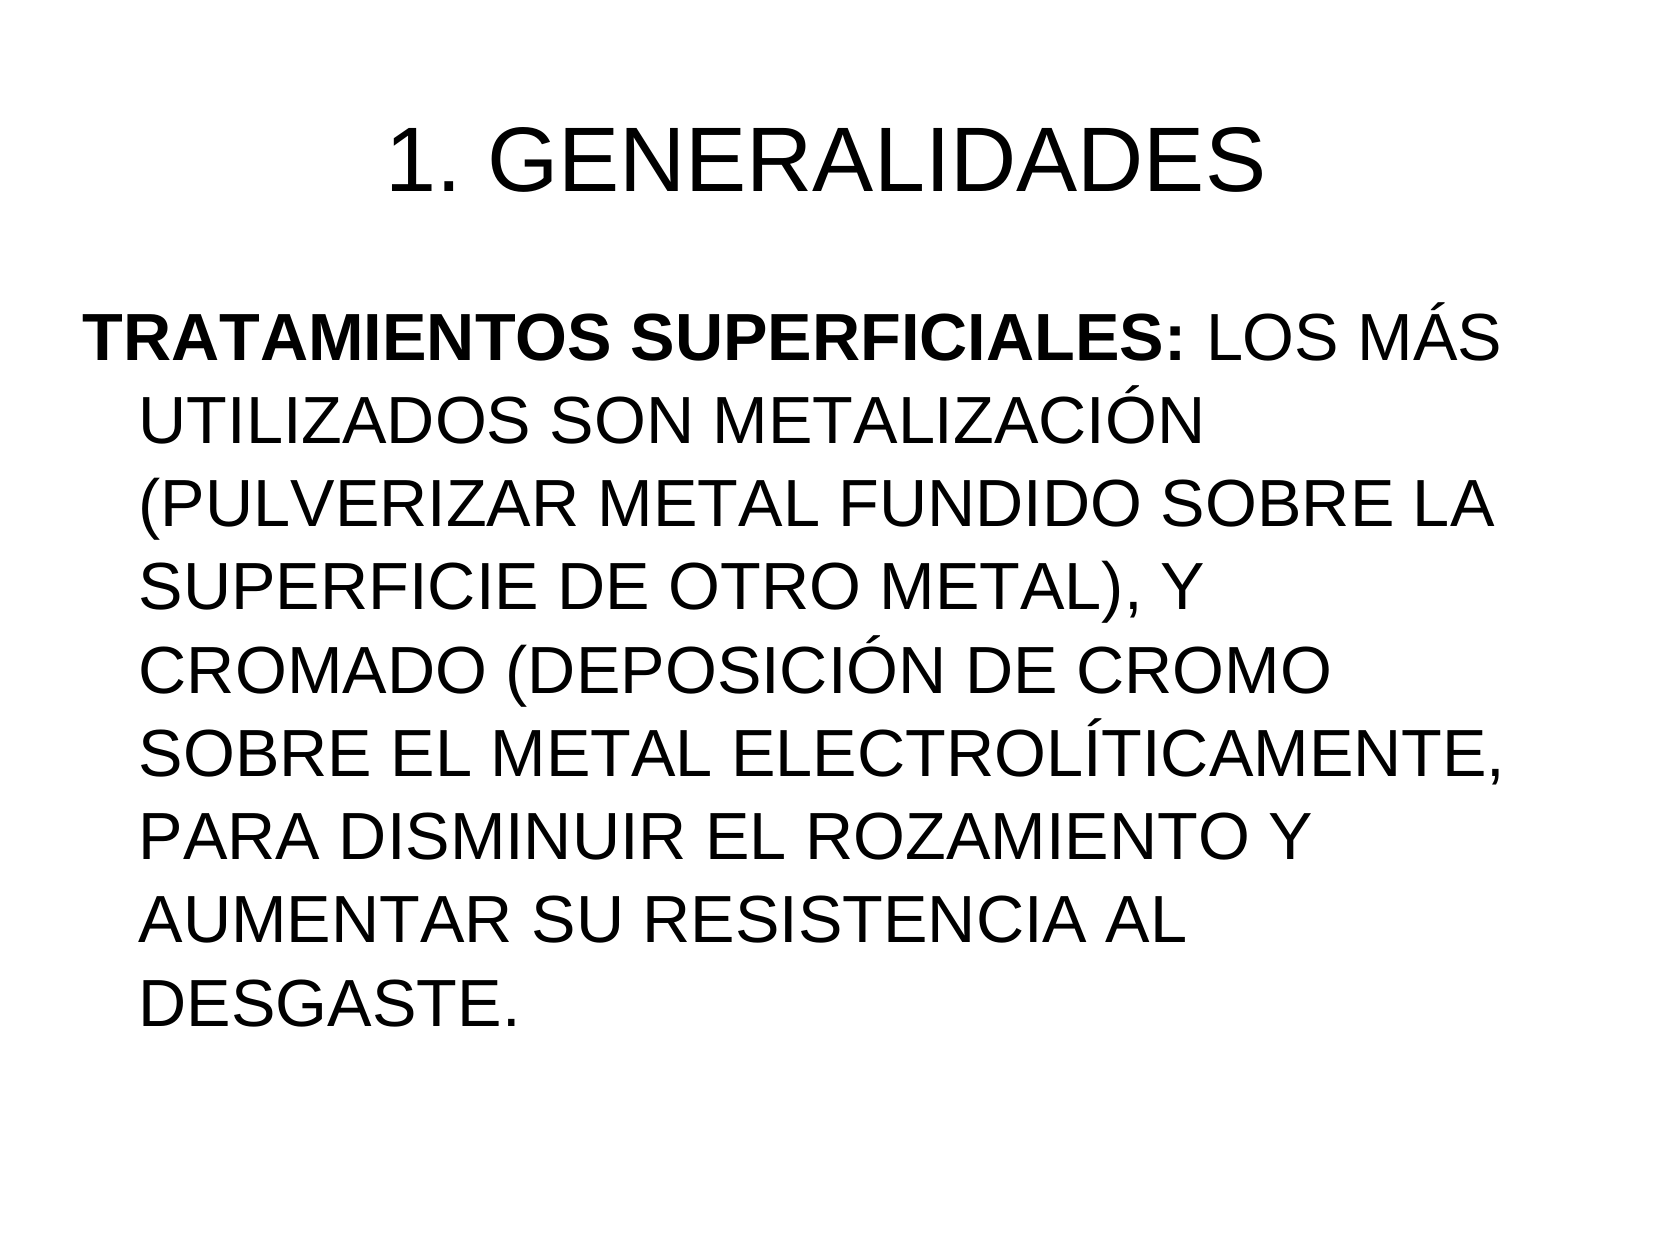

# 1. GENERALIDADES
TRATAMIENTOS SUPERFICIALES: LOS MÁS UTILIZADOS SON METALIZACIÓN (PULVERIZAR METAL FUNDIDO SOBRE LA SUPERFICIE DE OTRO METAL), Y CROMADO (DEPOSICIÓN DE CROMO SOBRE EL METAL ELECTROLÍTICAMENTE, PARA DISMINUIR EL ROZAMIENTO Y AUMENTAR SU RESISTENCIA AL DESGASTE.